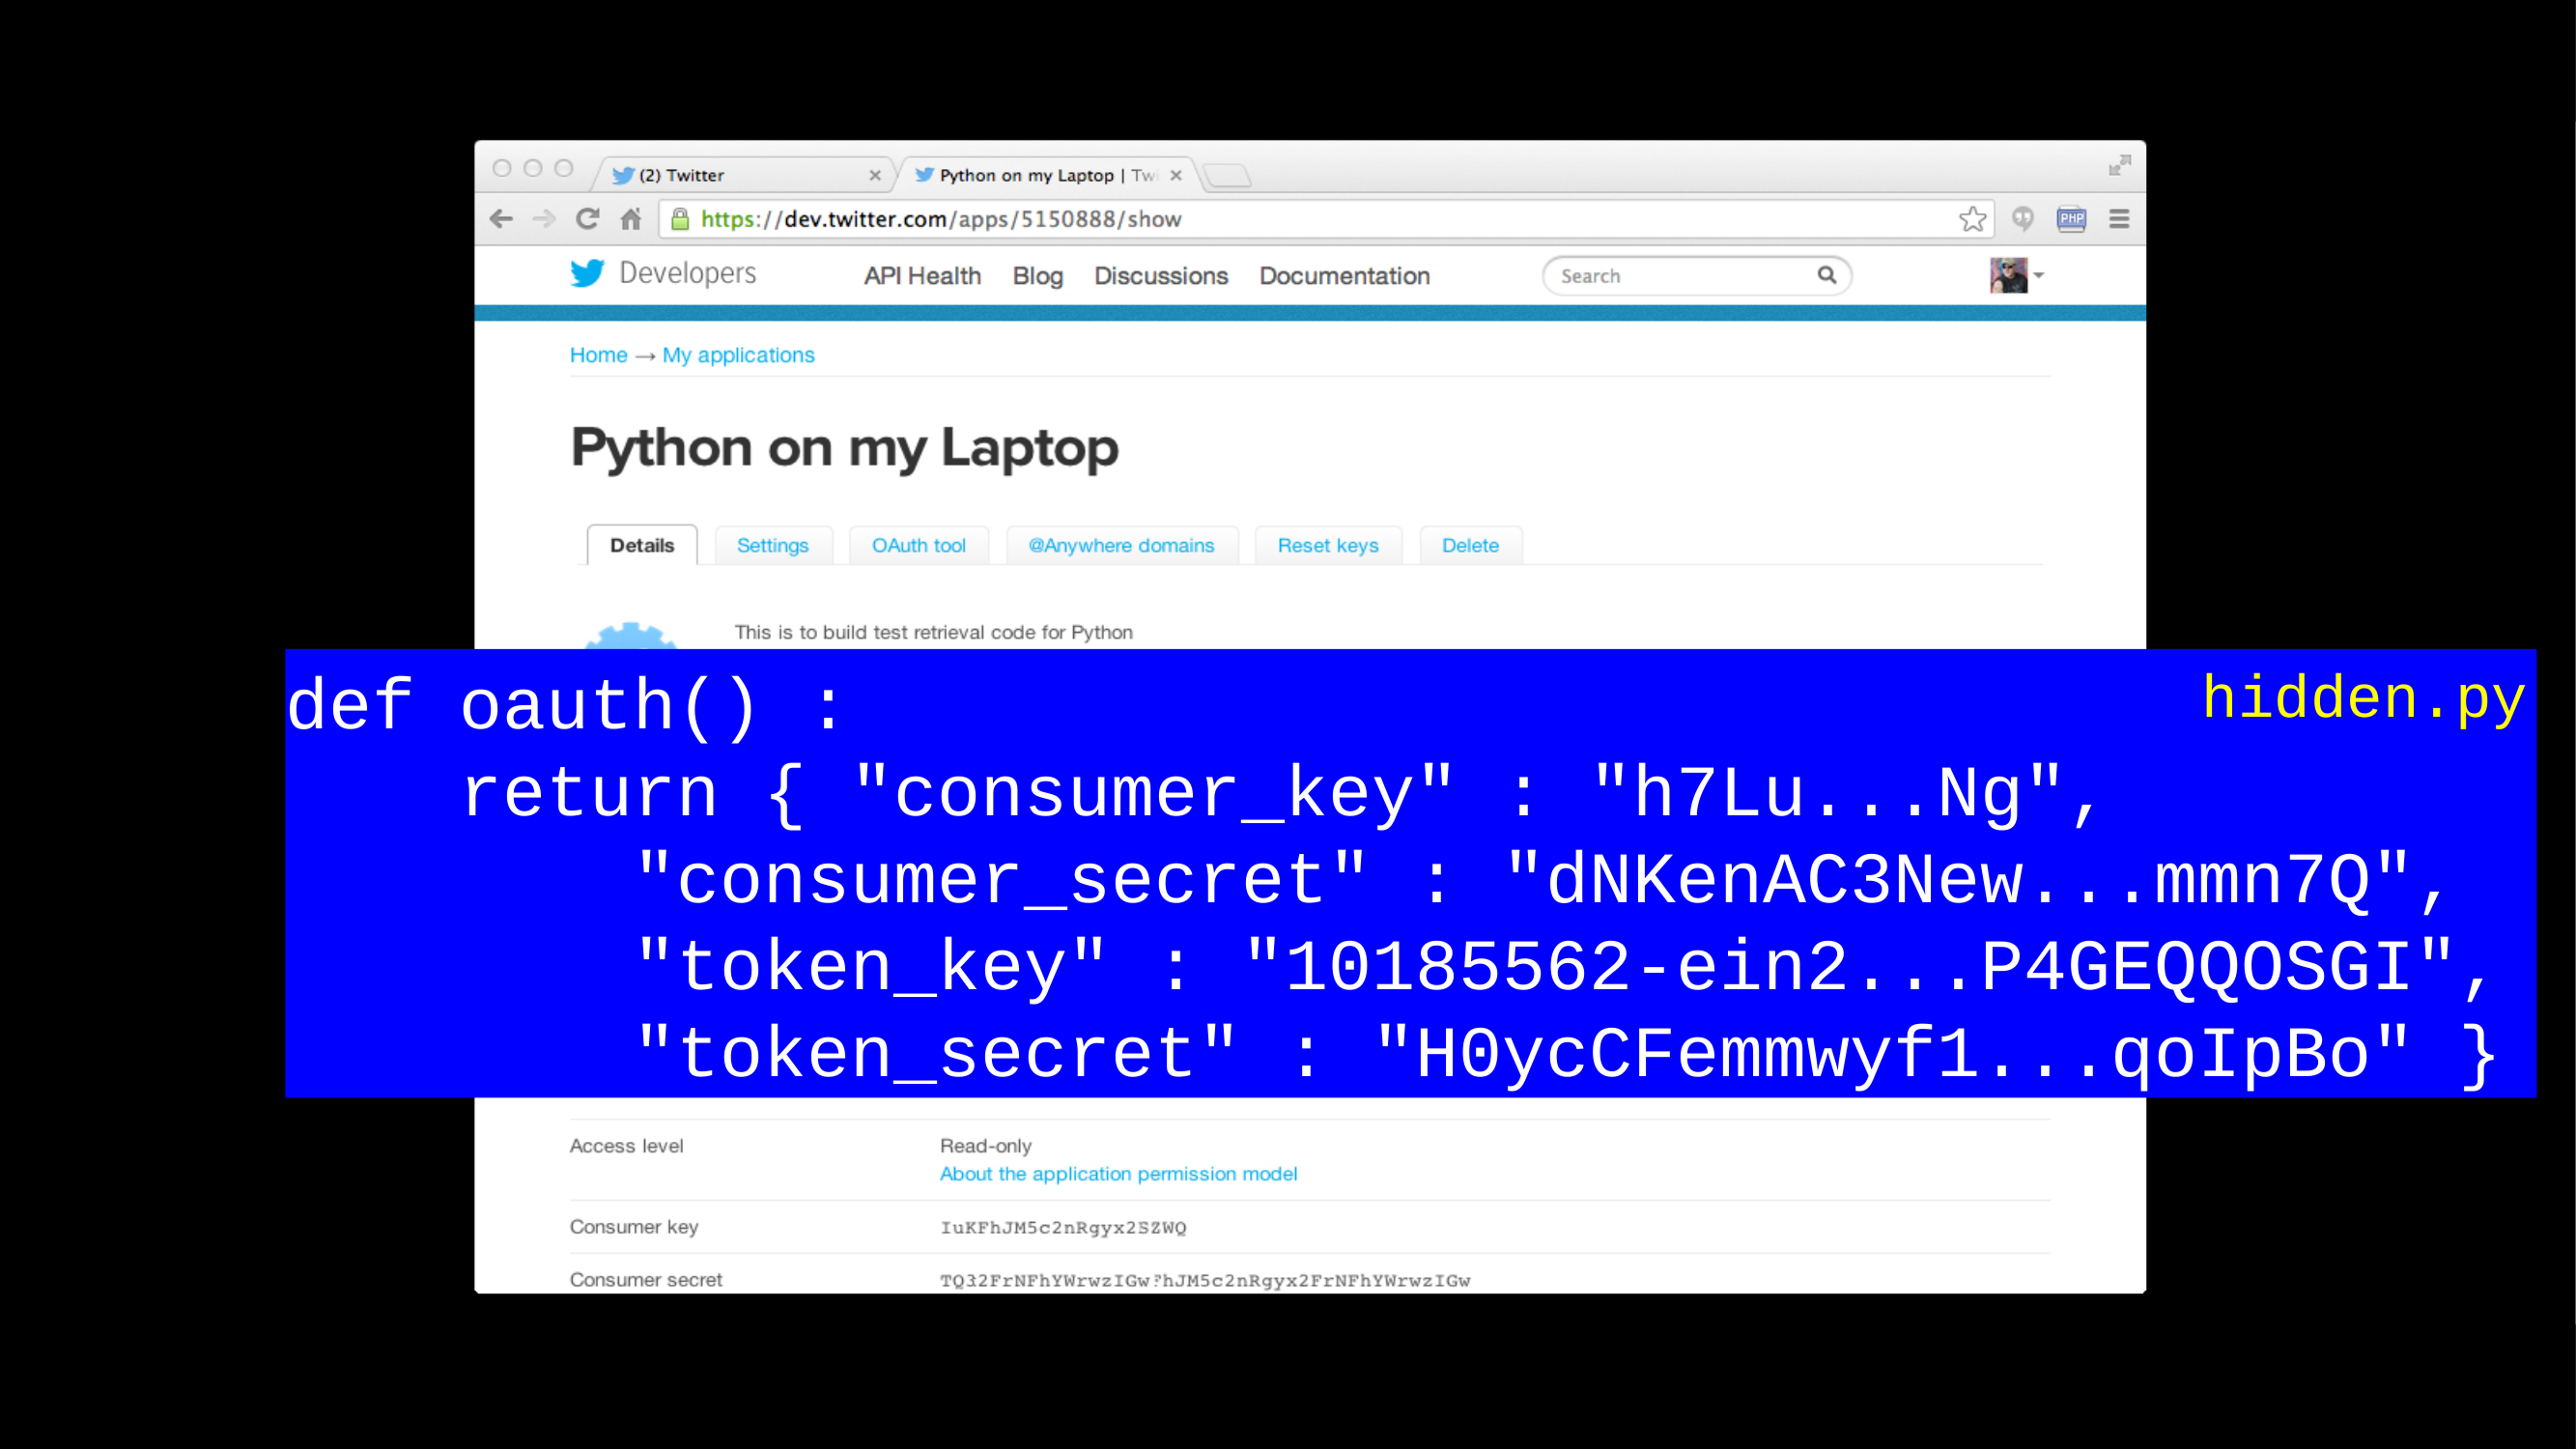

def oauth() :
 return { "consumer_key" : "h7Lu...Ng",
 "consumer_secret" : "dNKenAC3New...mmn7Q",
 "token_key" : "10185562-ein2...P4GEQQOSGI",
 "token_secret" : "H0ycCFemmwyf1...qoIpBo" }
hidden.py